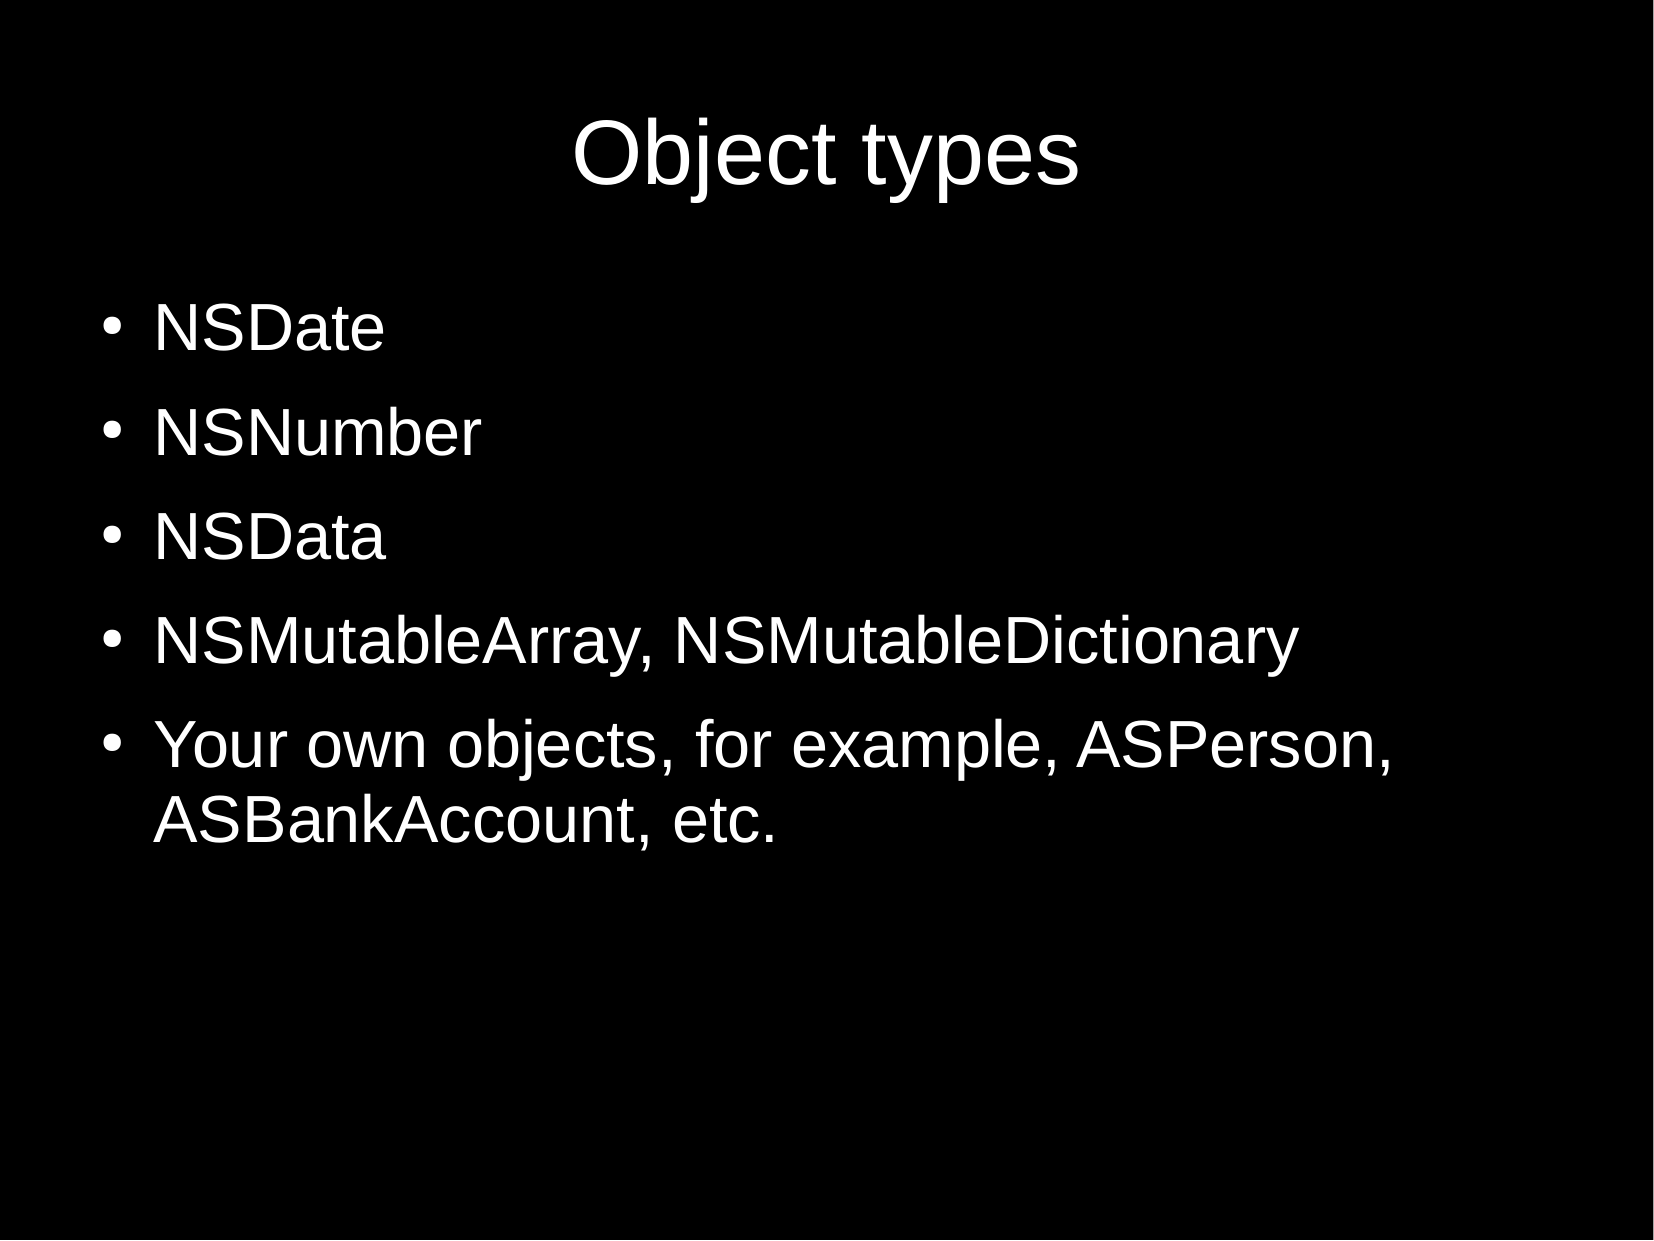

# Object types
NSDate
NSNumber
NSData
NSMutableArray, NSMutableDictionary
Your own objects, for example, ASPerson, ASBankAccount, etc.